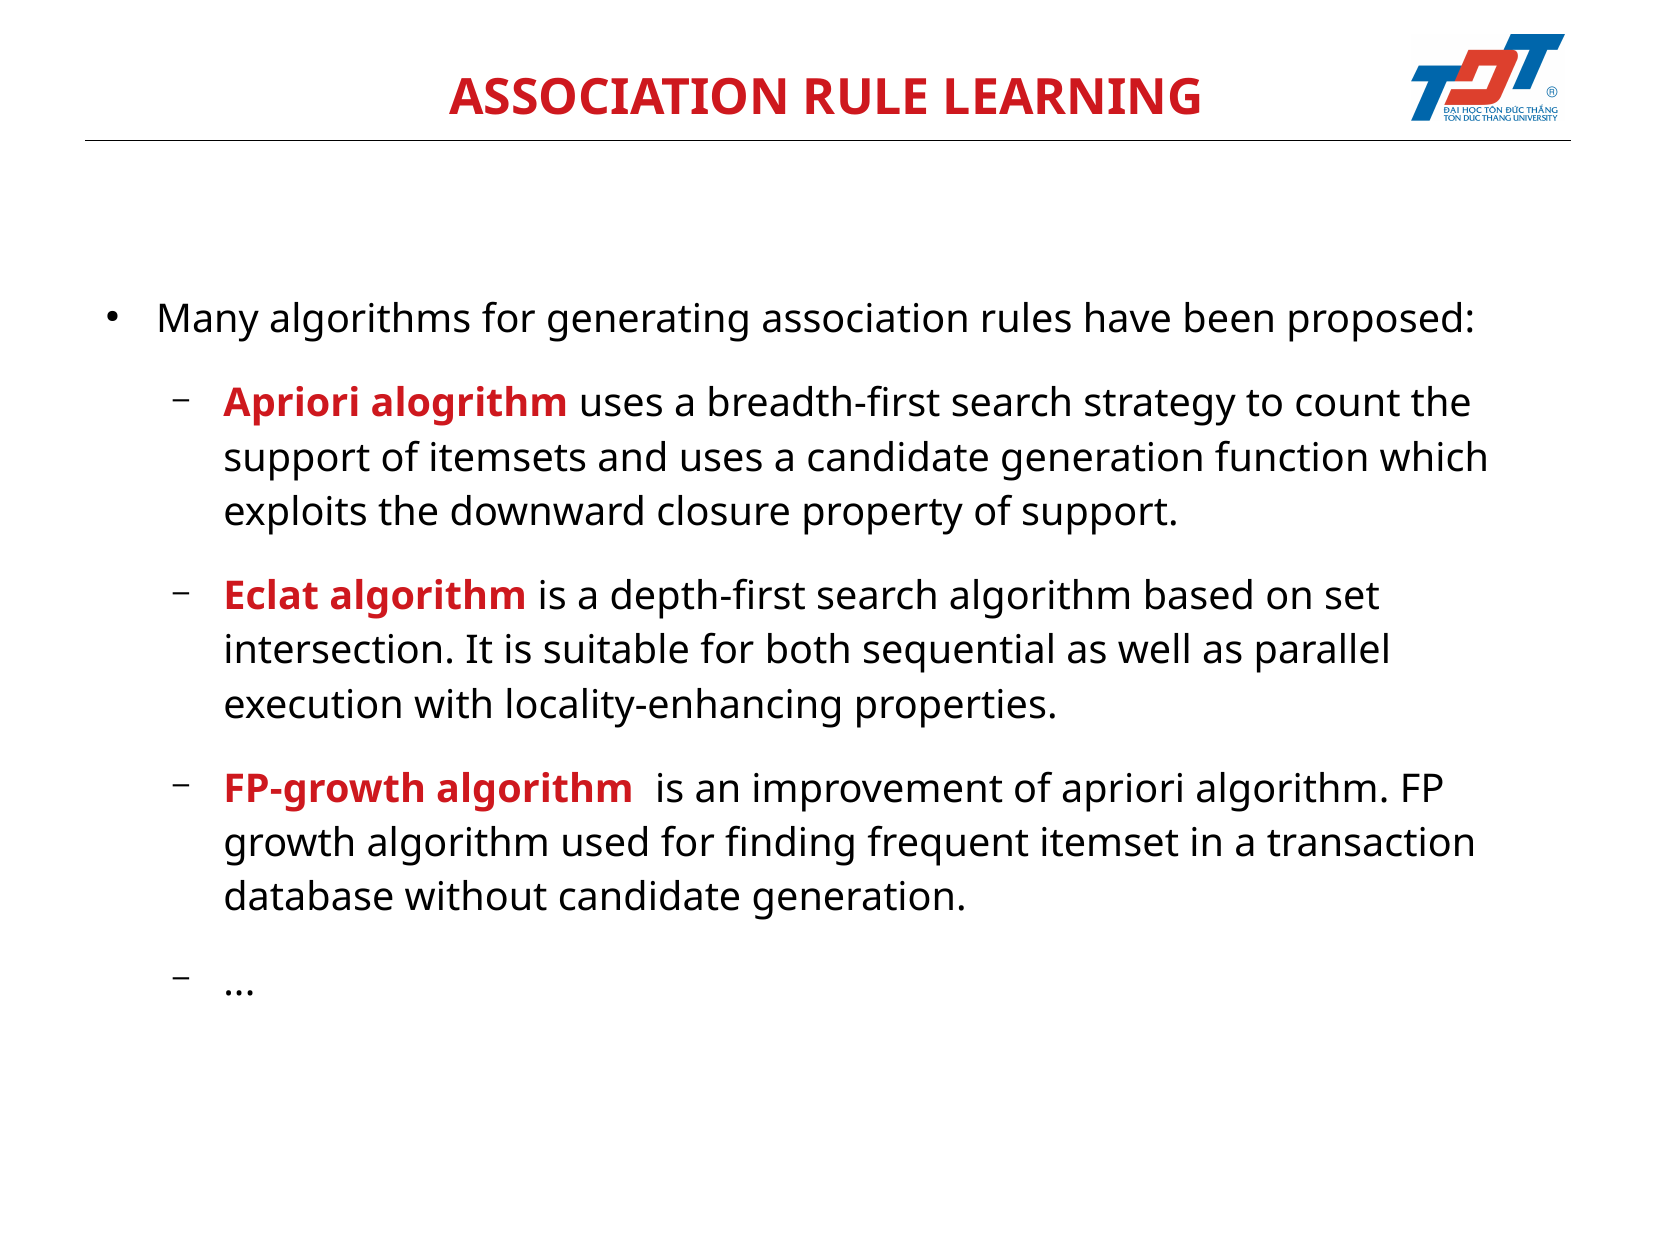

# ASSOCIATION RULE LEARNING
Many algorithms for generating association rules have been proposed:
Apriori alogrithm uses a breadth-first search strategy to count the support of itemsets and uses a candidate generation function which exploits the downward closure property of support.
Eclat algorithm is a depth-first search algorithm based on set intersection. It is suitable for both sequential as well as parallel execution with locality-enhancing properties.
FP-growth algorithm is an improvement of apriori algorithm. FP growth algorithm used for finding frequent itemset in a transaction database without candidate generation.
...